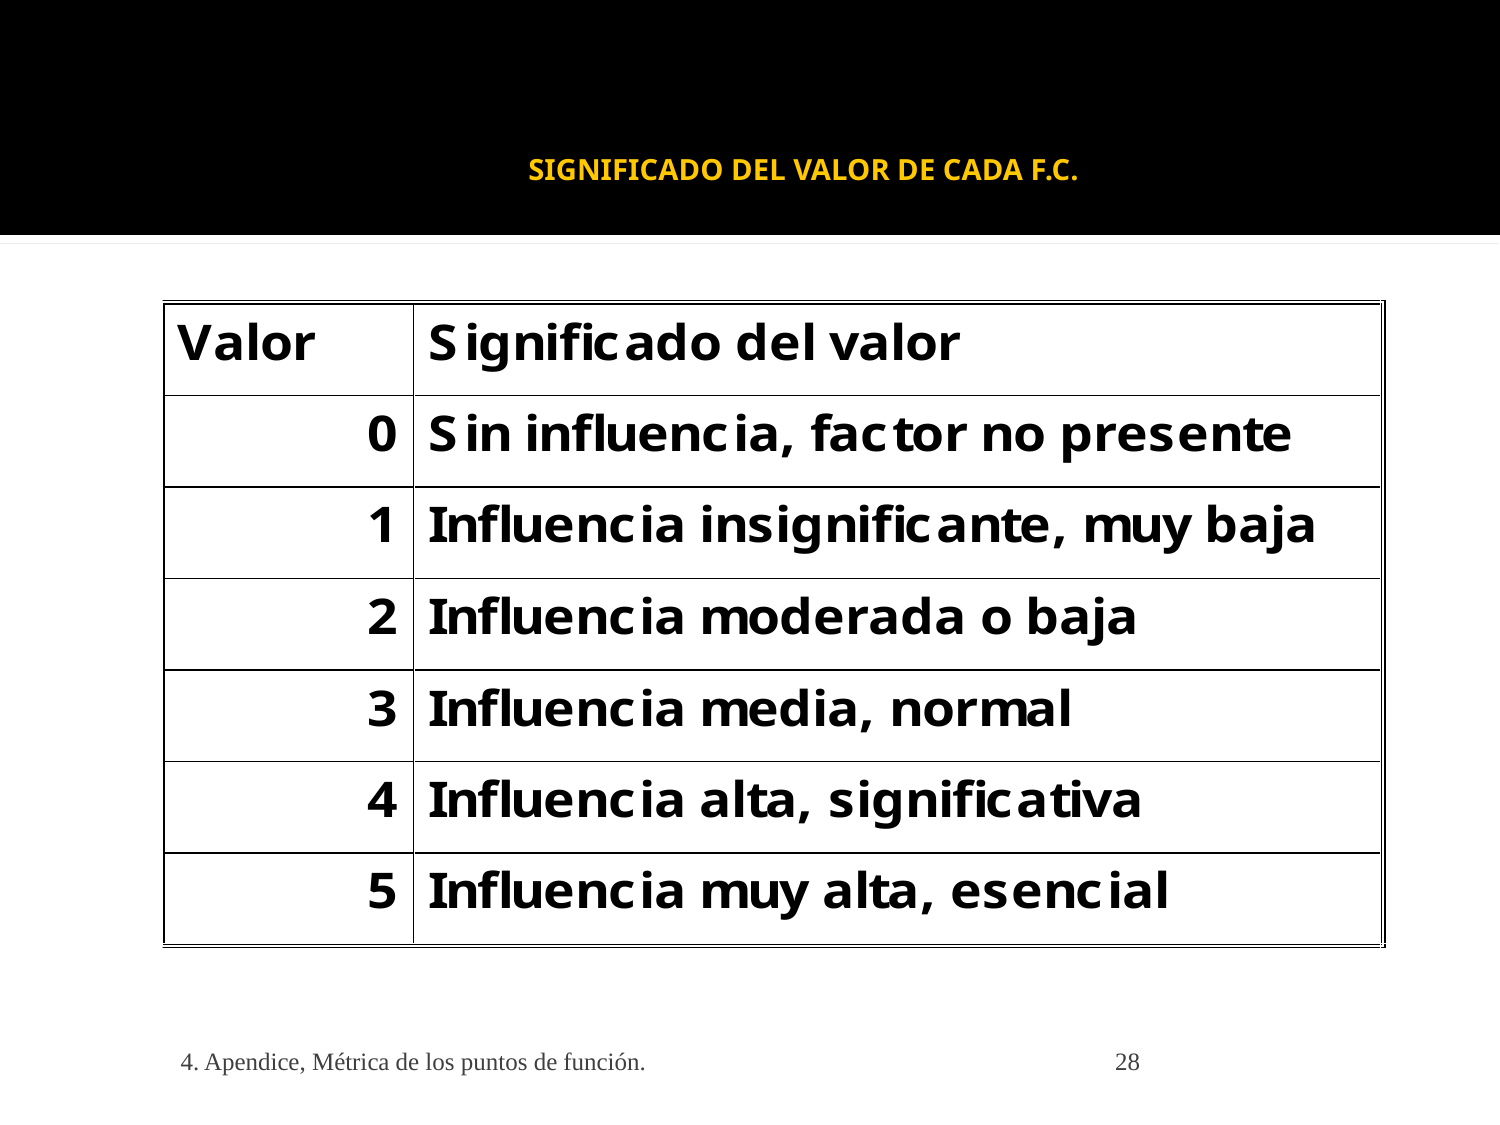

# SIGNIFICADO DEL VALOR DE CADA F.C.
4. Apendice, Métrica de los puntos de función.
27